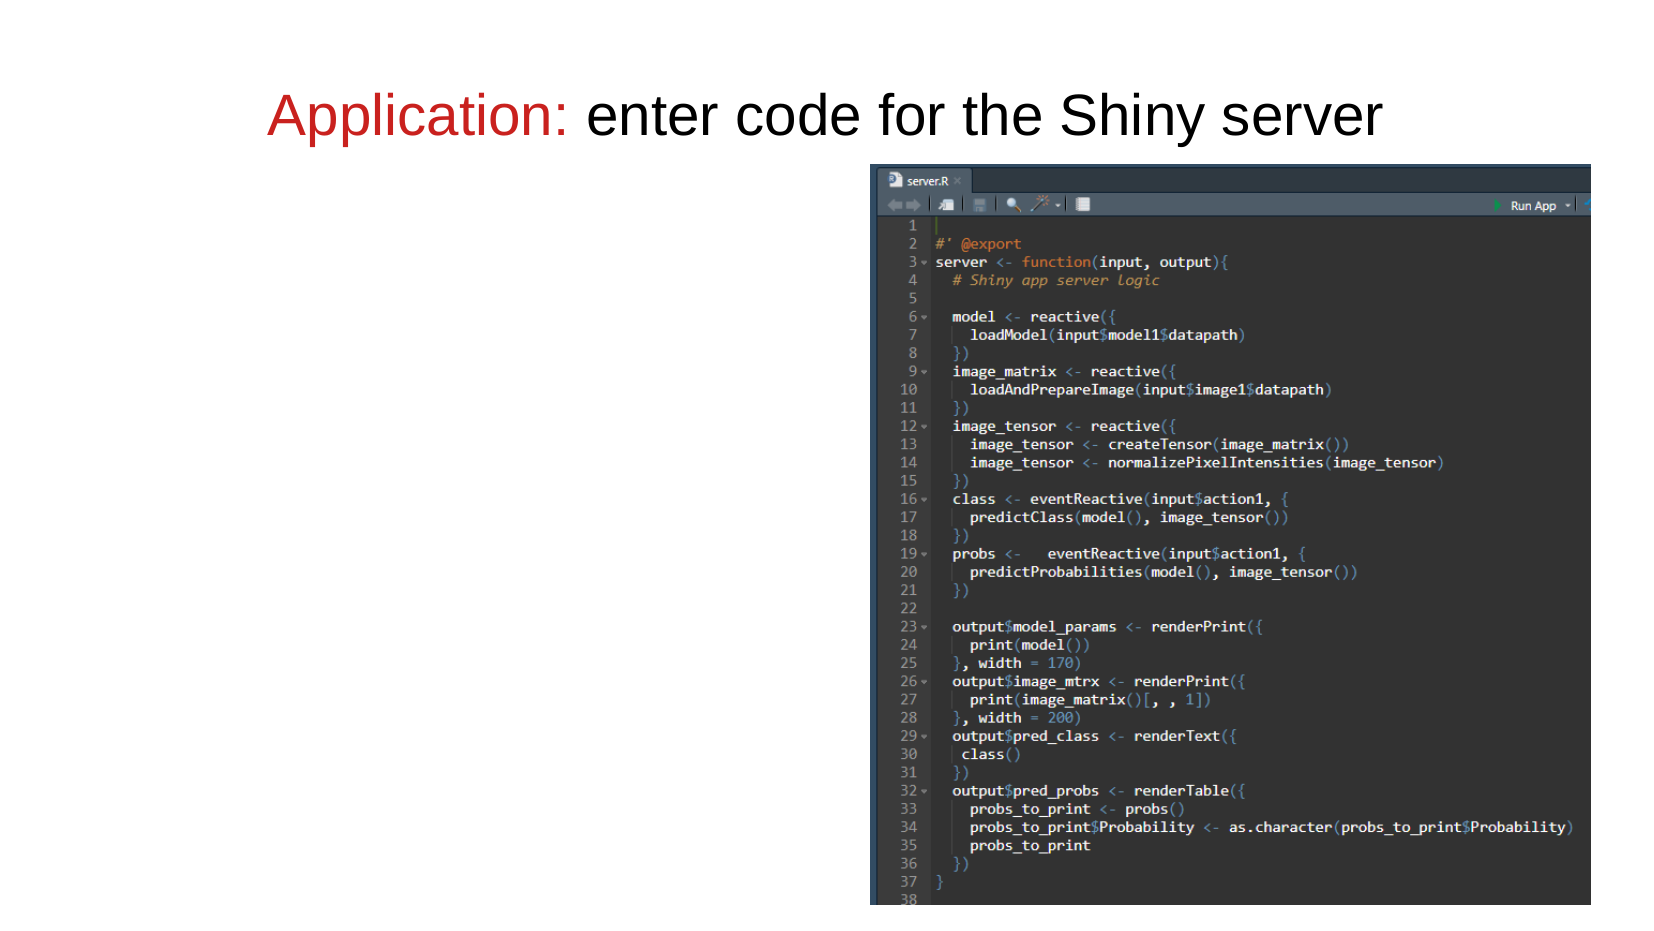

# Application: enter code for the Shiny server